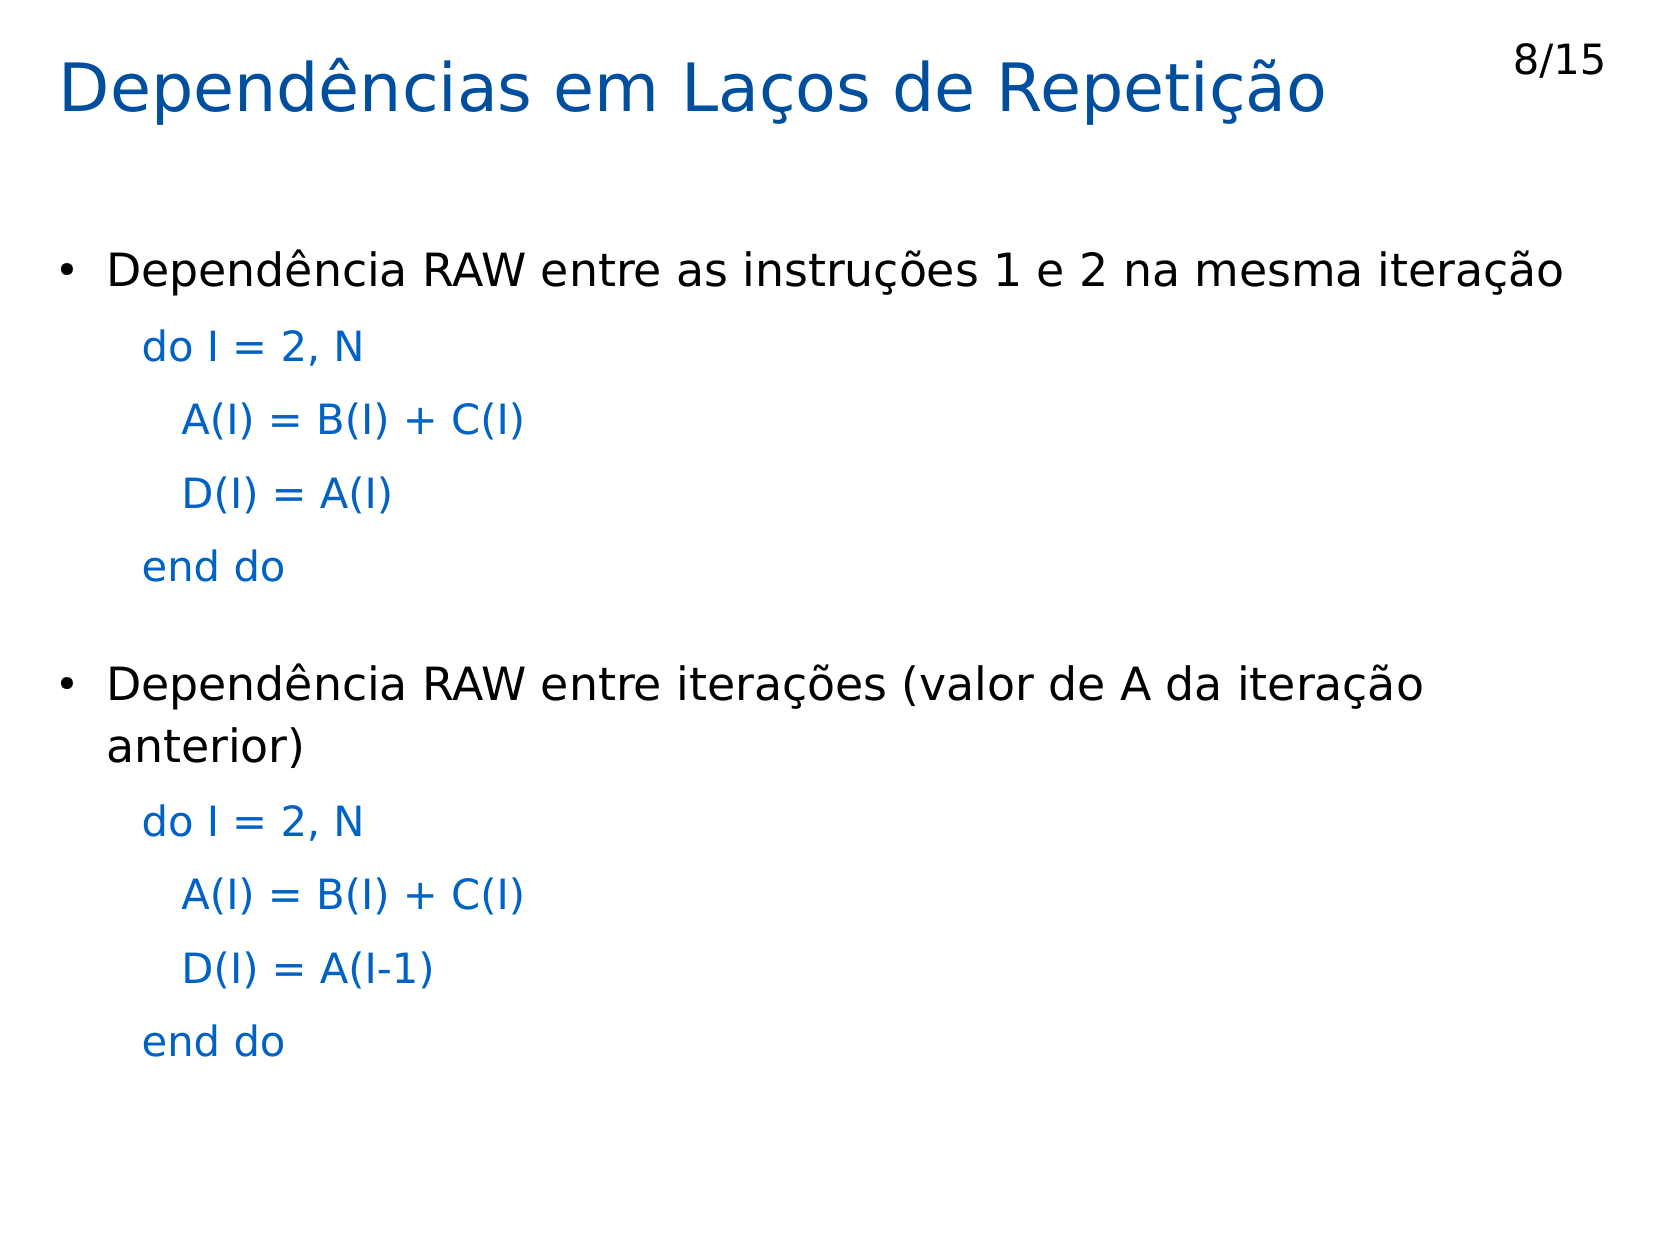

# Dependências em Laços de Repetição
8
Dependência RAW entre as instruções 1 e 2 na mesma iteração
do I = 2, N
 A(I) = B(I) + C(I)
 D(I) = A(I)
end do
Dependência RAW entre iterações (valor de A da iteração anterior)
do I = 2, N
 A(I) = B(I) + C(I)
 D(I) = A(I-1)
end do